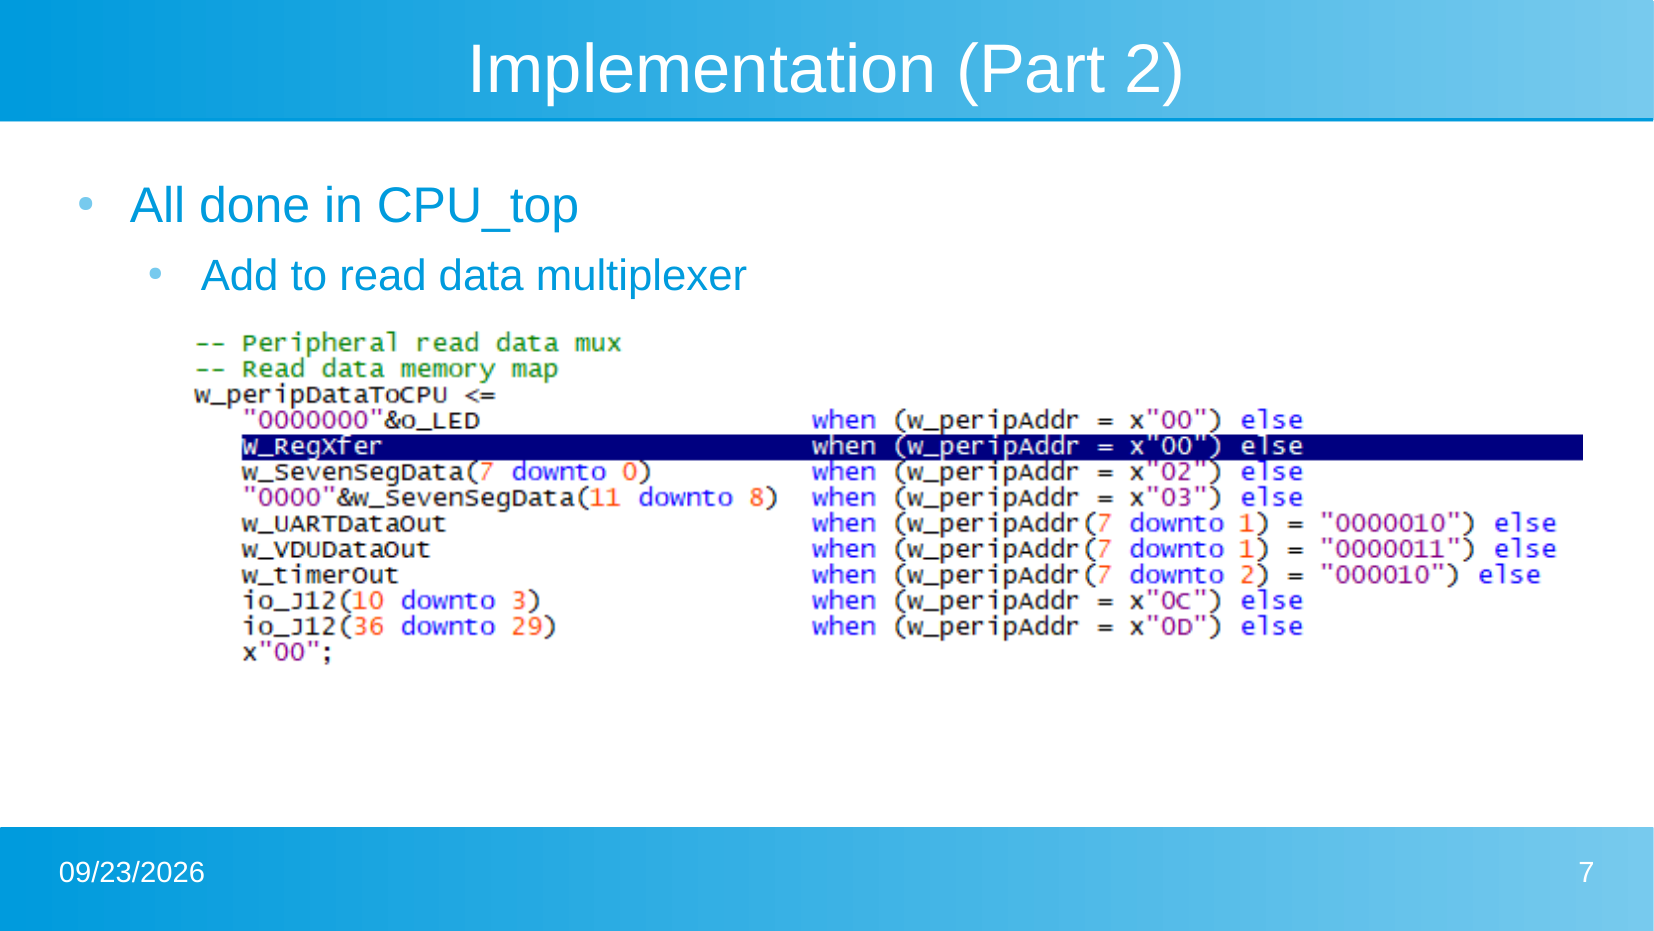

# Implementation (Part 2)
All done in CPU_top
Add to read data multiplexer
7